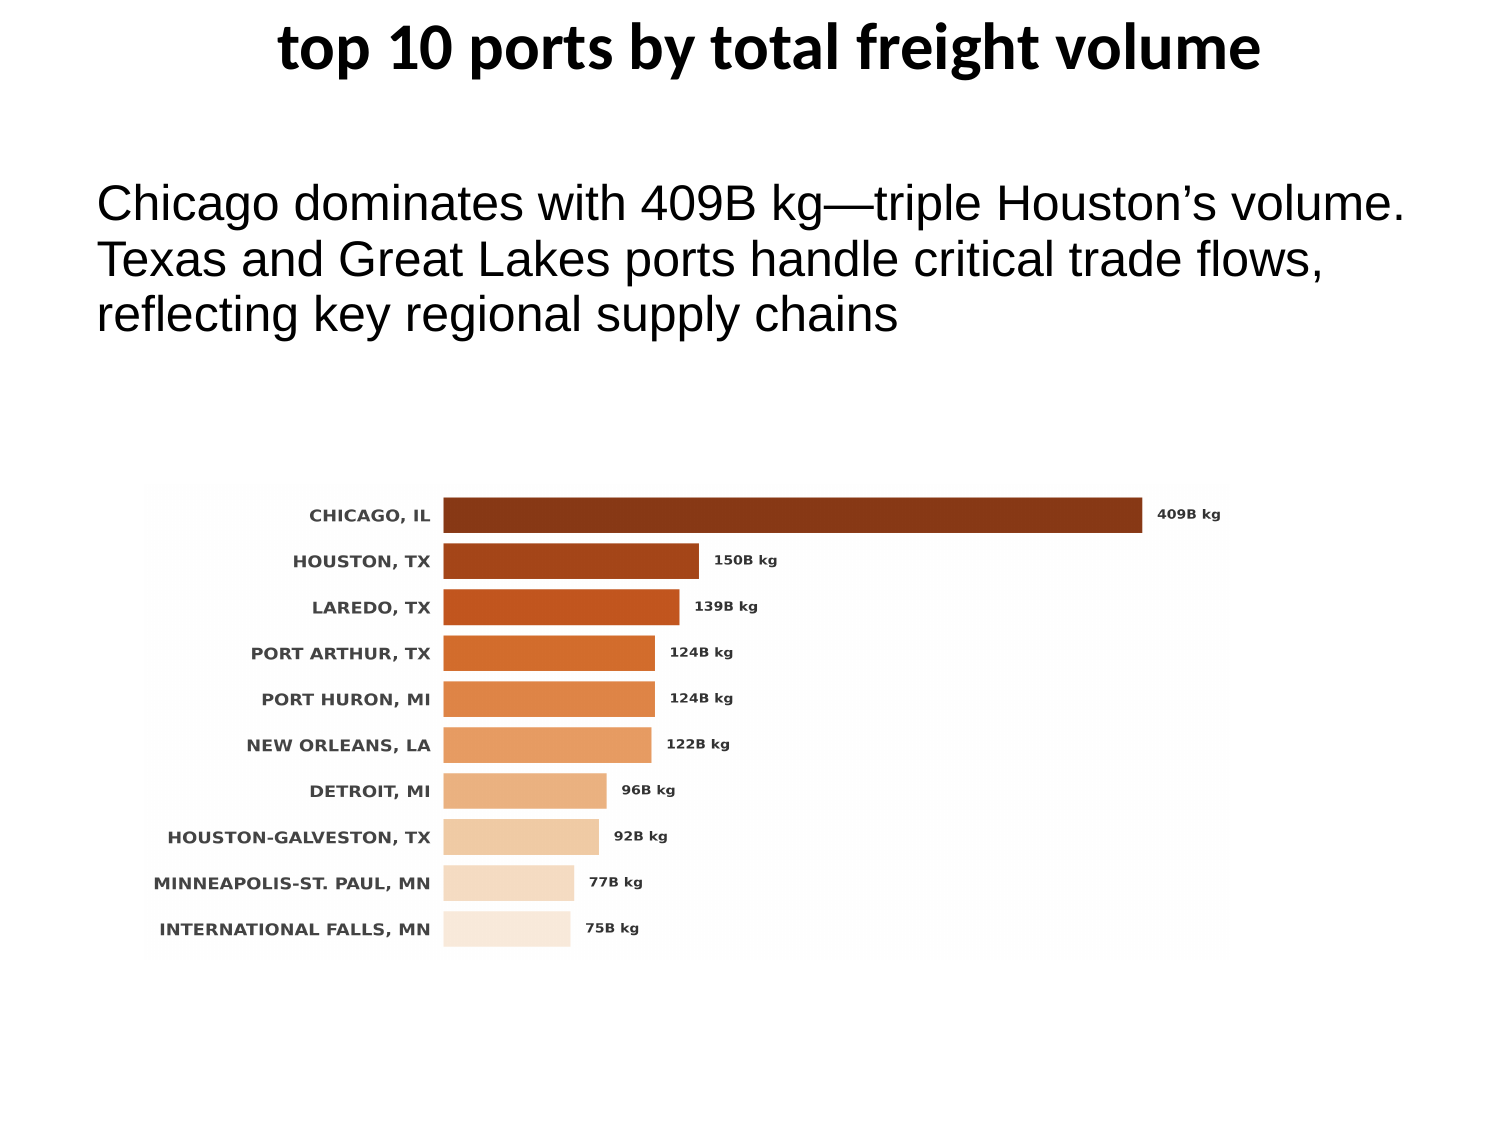

# top 10 ports by total freight volume
Chicago dominates with 409B kg—triple Houston’s volume. Texas and Great Lakes ports handle critical trade flows, reflecting key regional supply chains